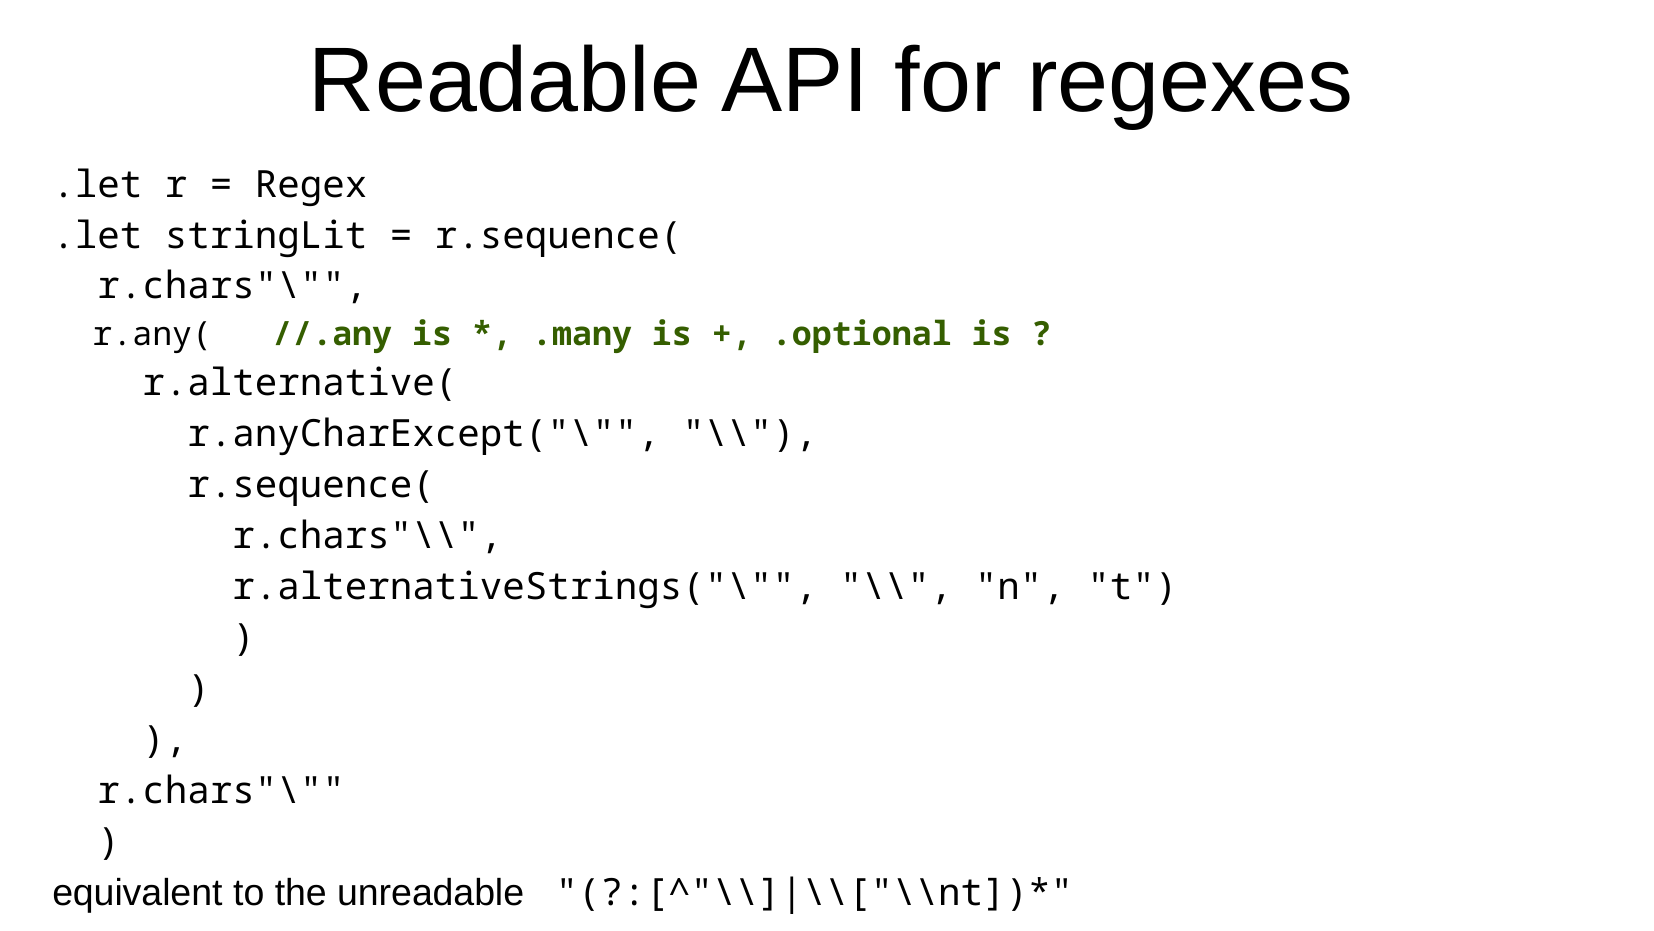

# Readable API for regexes
.let r = Regex
.let stringLit = r.sequence(
 r.chars"\"",
 r.any( //.any is *, .many is +, .optional is ?
 r.alternative(
 r.anyCharExcept("\"", "\\"),
 r.sequence(
 r.chars"\\",
 r.alternativeStrings("\"", "\\", "n", "t")
 )
 )
 ),
 r.chars"\""
 )
equivalent to the unreadable "(?:[^"\\]|\\["\\nt])*"